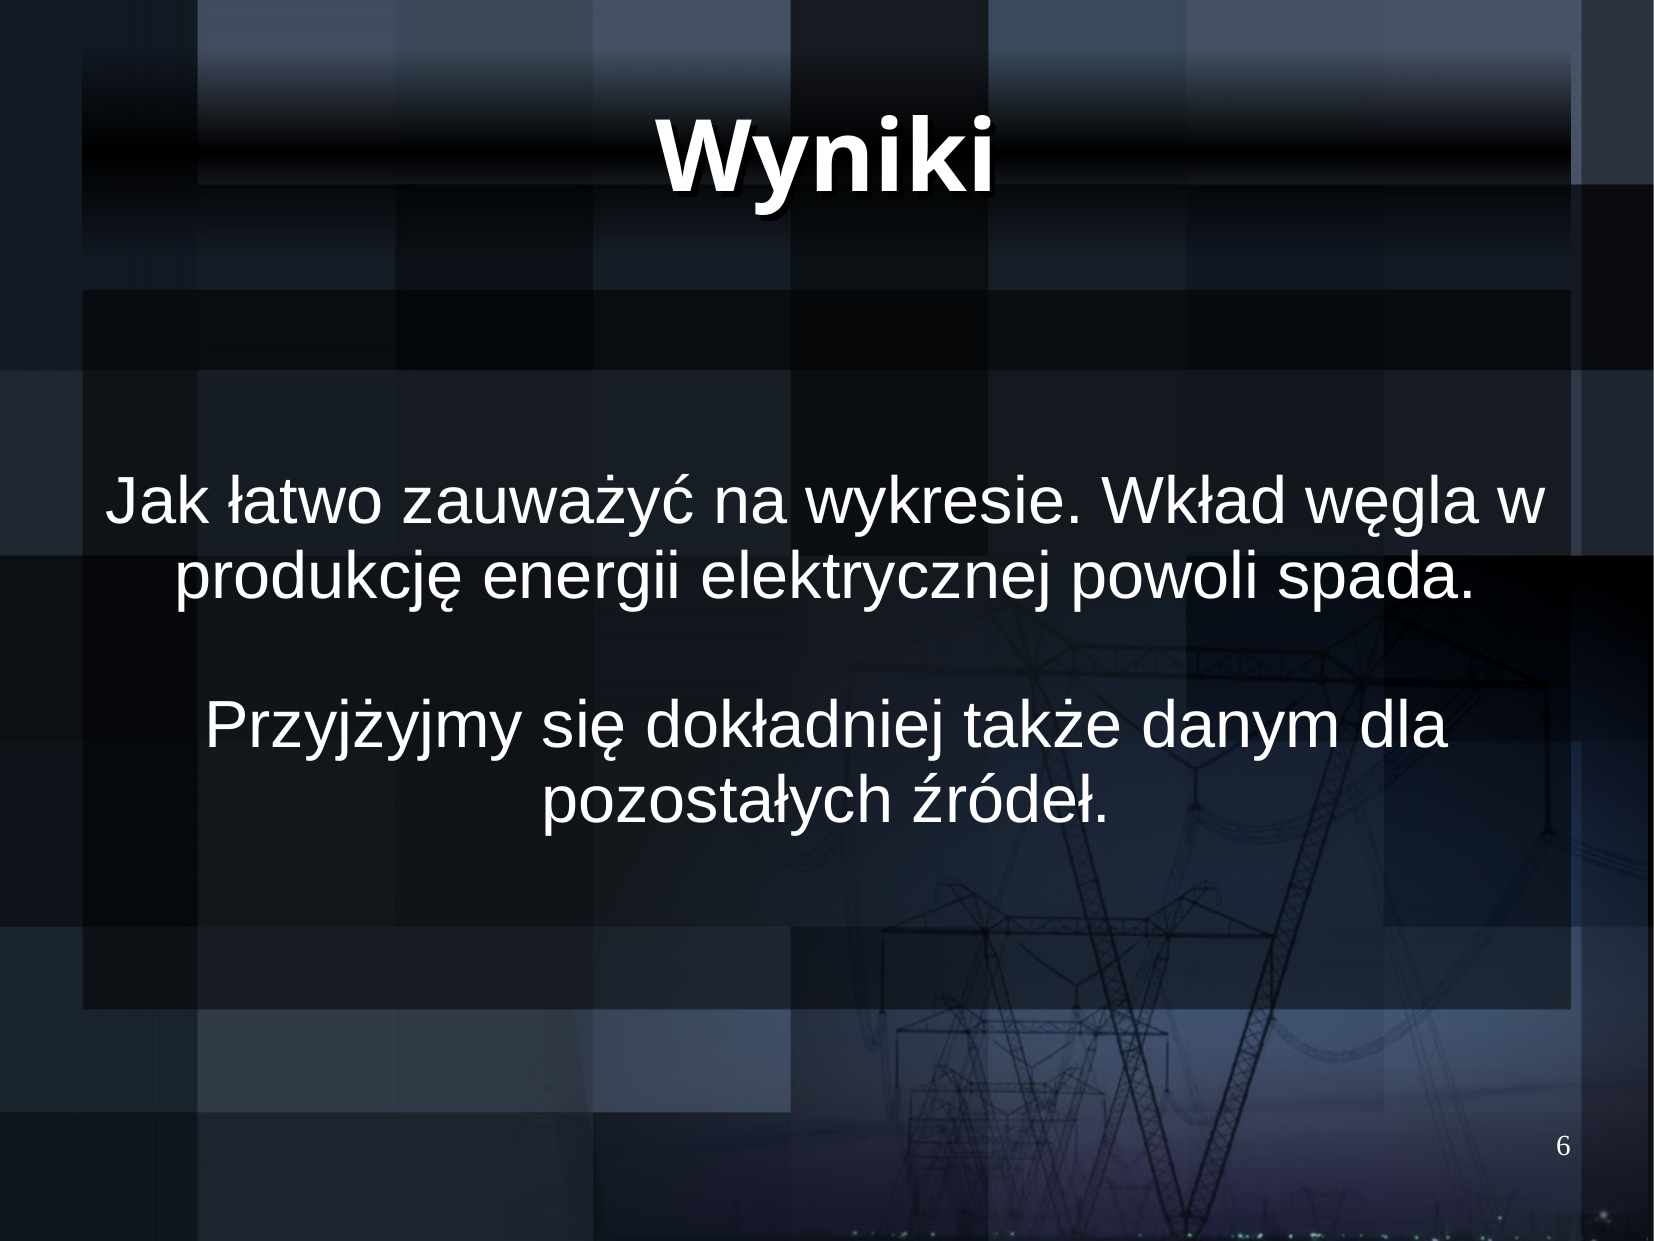

# Wyniki
Jak łatwo zauważyć na wykresie. Wkład węgla w produkcję energii elektrycznej powoli spada.
Przyjżyjmy się dokładniej także danym dla pozostałych źródeł.
6